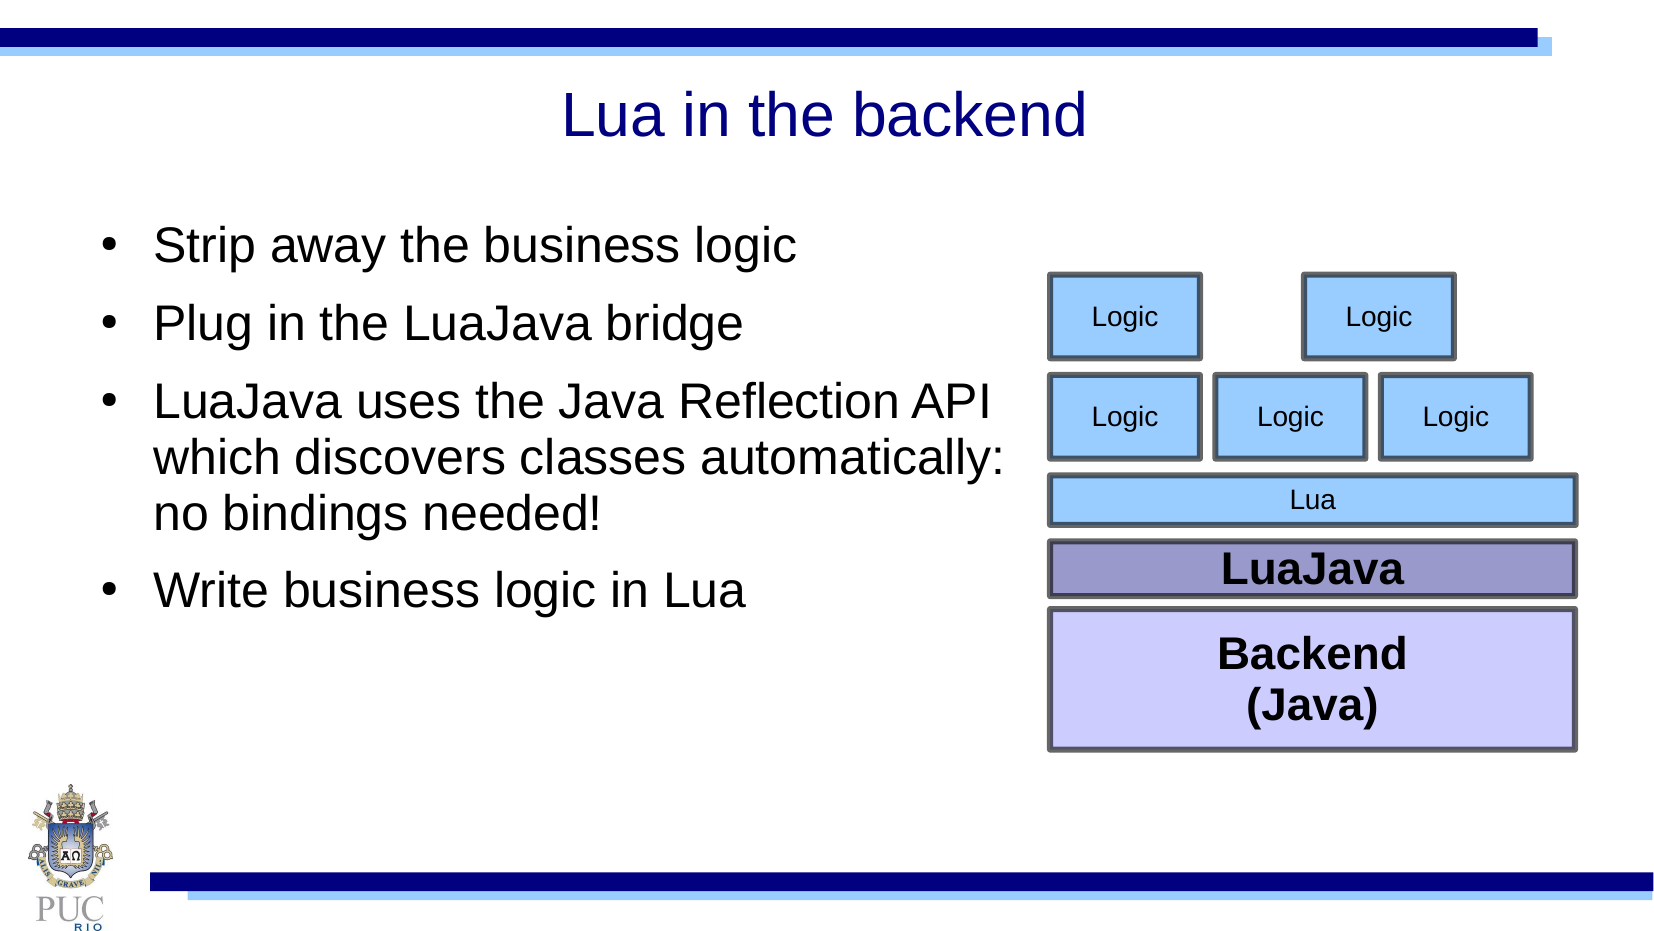

# Lua in the backend
Strip away the business logic
Plug in the LuaJava bridge
LuaJava uses the Java Reflection API which discovers classes automatically: no bindings needed!
Write business logic in Lua
Logic
Logic
Logic
Logic
Logic
Lua
LuaJava
Backend
(Java)